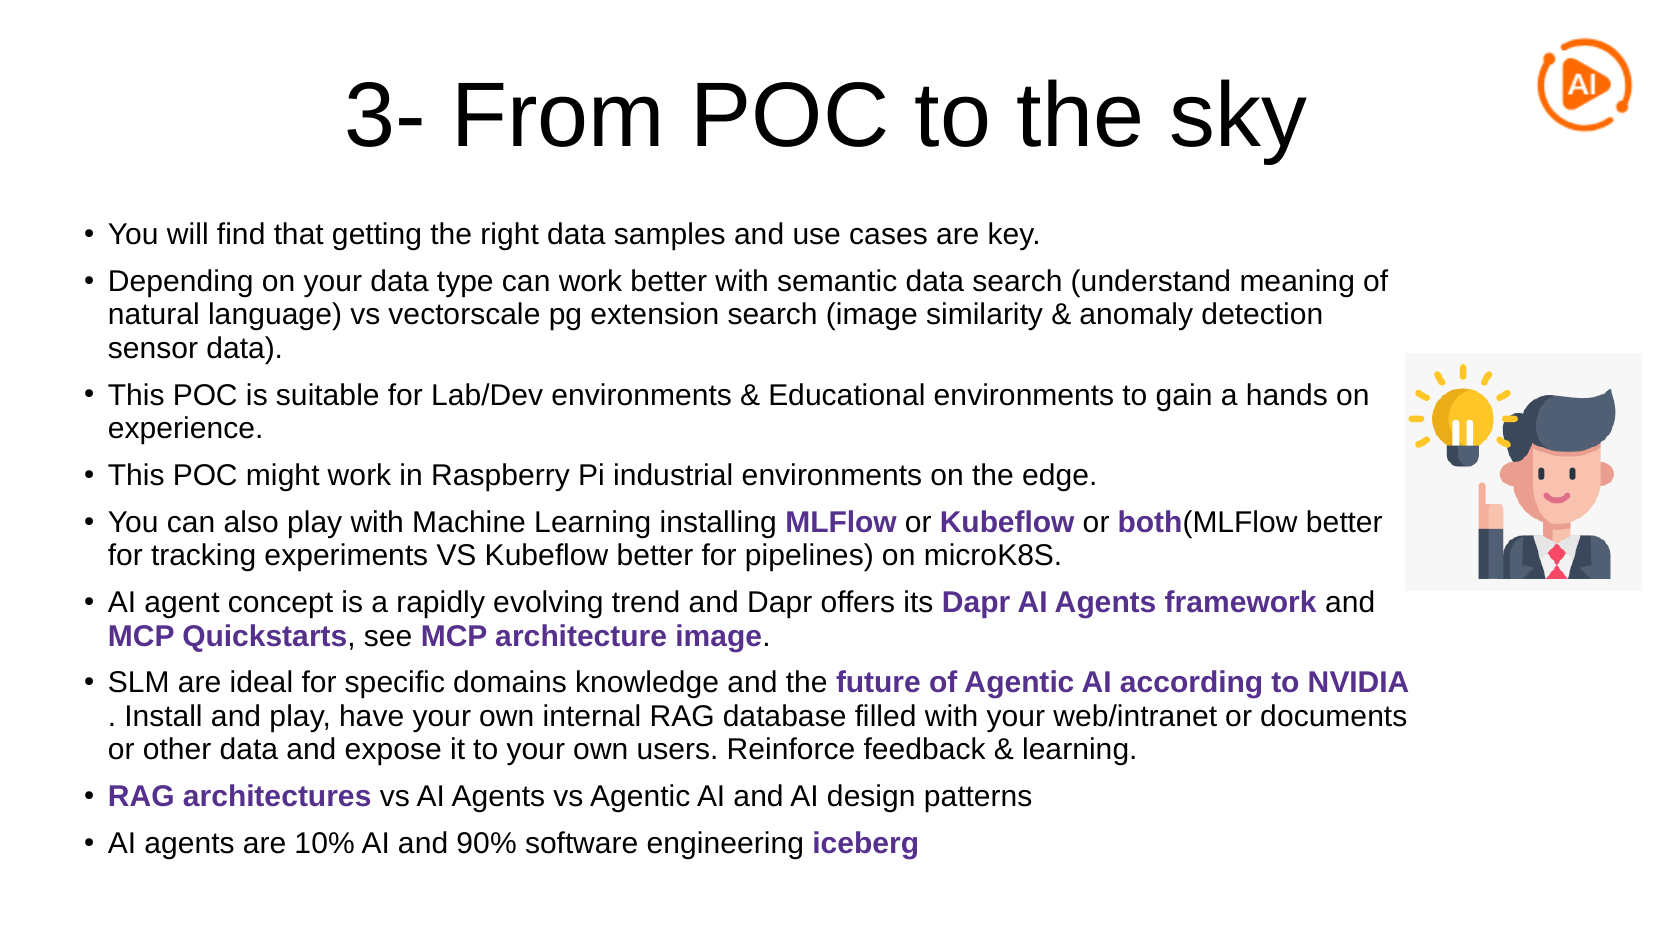

# 3- From POC to the sky
You will find that getting the right data samples and use cases are key.
Depending on your data type can work better with semantic data search (understand meaning of natural language) vs vectorscale pg extension search (image similarity & anomaly detection sensor data).
This POC is suitable for Lab/Dev environments & Educational environments to gain a hands on experience.
This POC might work in Raspberry Pi industrial environments on the edge.
You can also play with Machine Learning installing MLFlow or Kubeflow or both(MLFlow better for tracking experiments VS Kubeflow better for pipelines) on microK8S.
AI agent concept is a rapidly evolving trend and Dapr offers its Dapr AI Agents framework and MCP Quickstarts, see MCP architecture image.
SLM are ideal for specific domains knowledge and the future of Agentic AI according to NVIDIA. Install and play, have your own internal RAG database filled with your web/intranet or documents or other data and expose it to your own users. Reinforce feedback & learning.
RAG architectures vs AI Agents vs Agentic AI and AI design patterns
AI agents are 10% AI and 90% software engineering iceberg